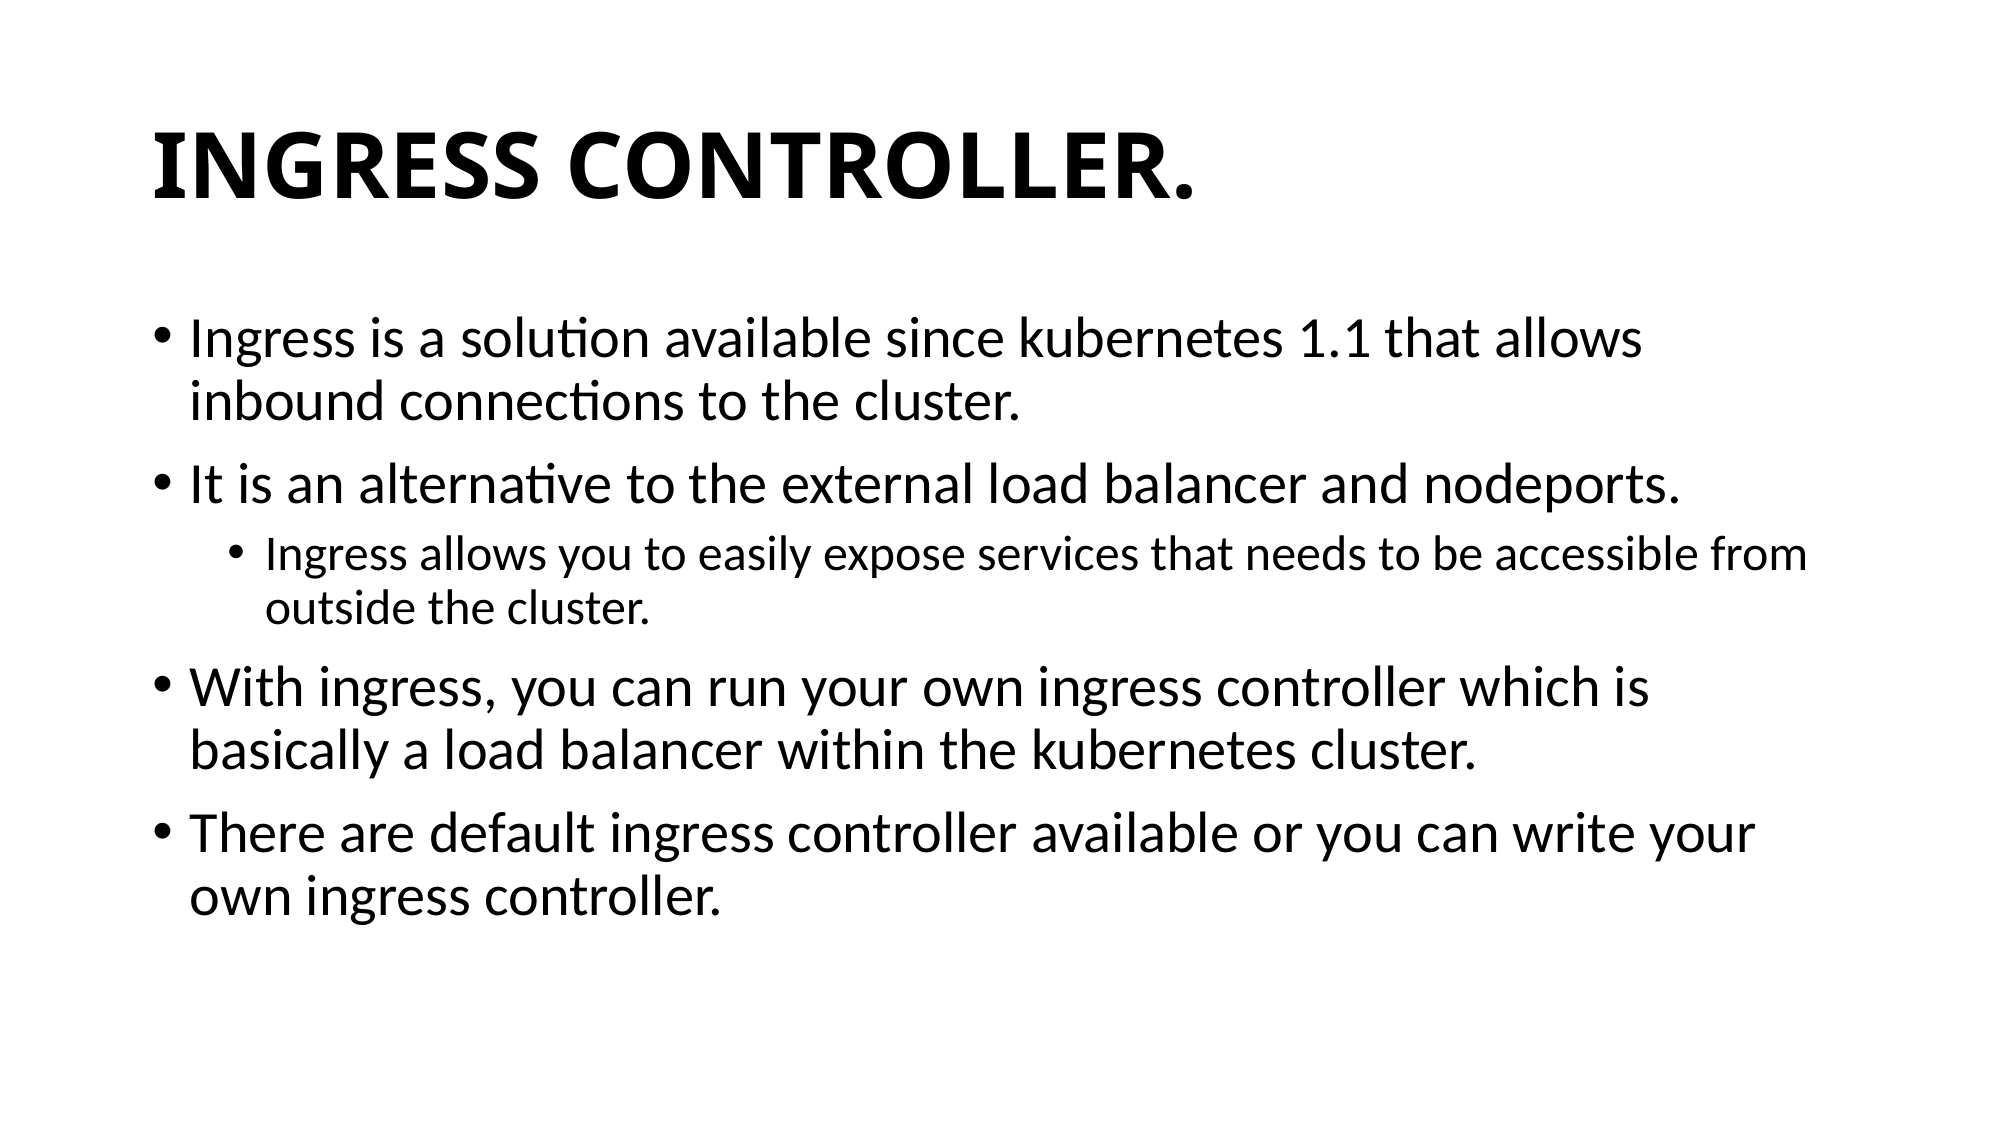

# INGRESS CONTROLLER.
Ingress is a solution available since kubernetes 1.1 that allows inbound connections to the cluster.
It is an alternative to the external load balancer and nodeports.
Ingress allows you to easily expose services that needs to be accessible from outside the cluster.
With ingress, you can run your own ingress controller which is basically a load balancer within the kubernetes cluster.
There are default ingress controller available or you can write your own ingress controller.